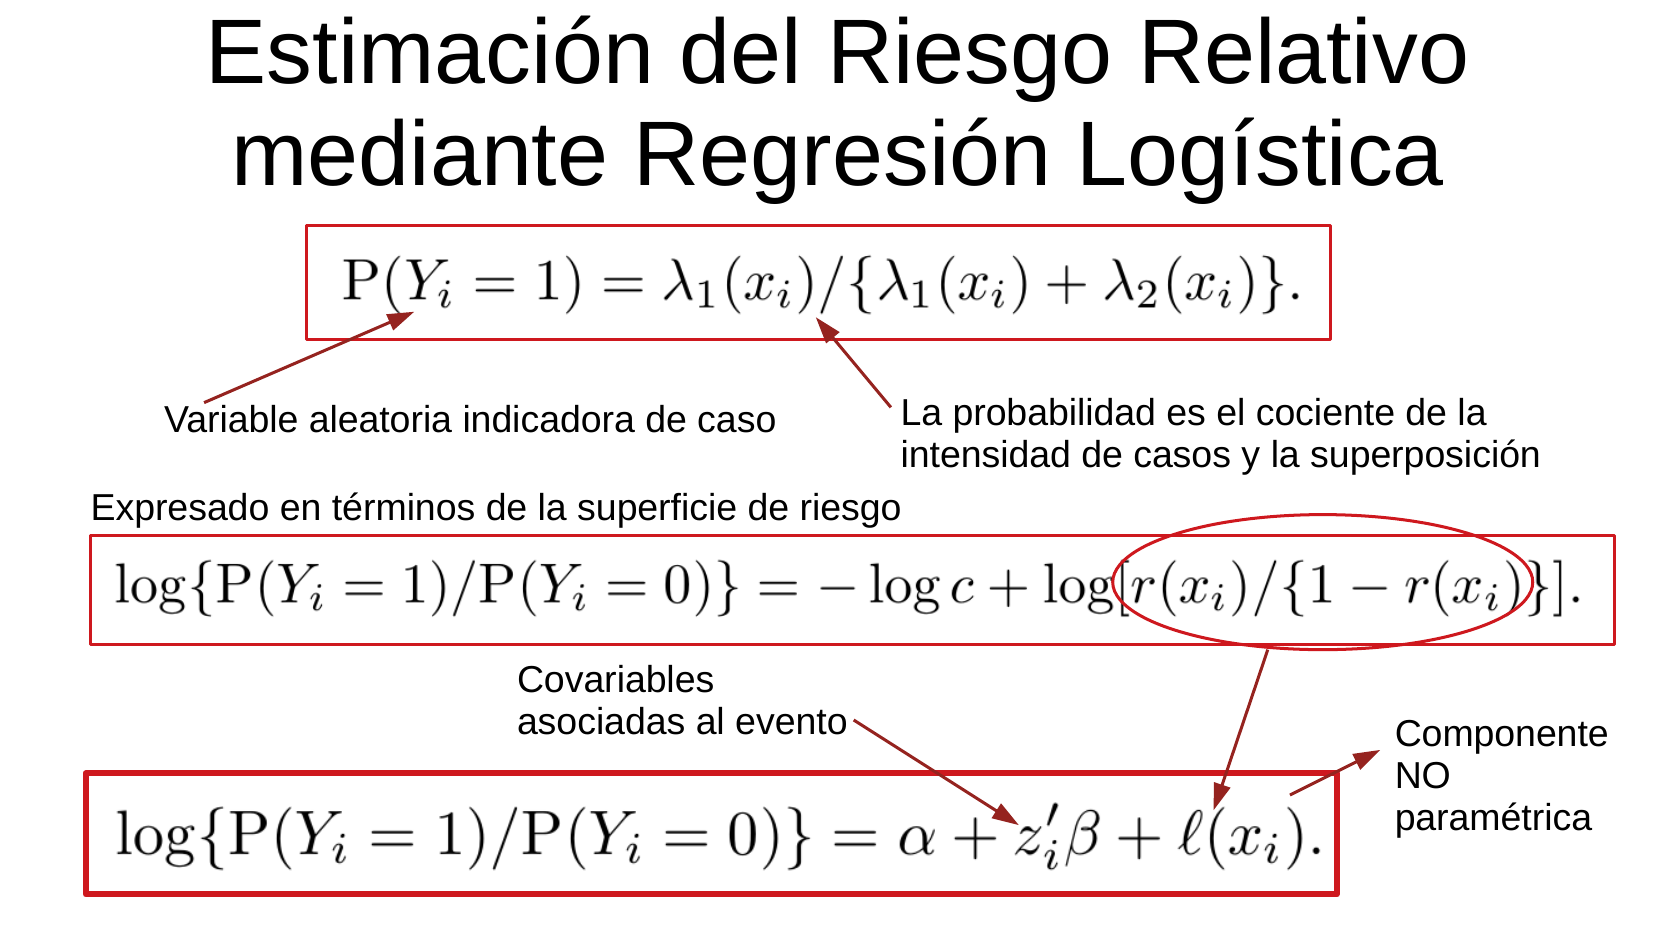

# Estimación del Riesgo Relativo mediante Regresión Logística
La probabilidad es el cociente de la intensidad de casos y la superposición
Variable aleatoria indicadora de caso
Expresado en términos de la superficie de riesgo
Covariables asociadas al evento
Componente NO paramétrica